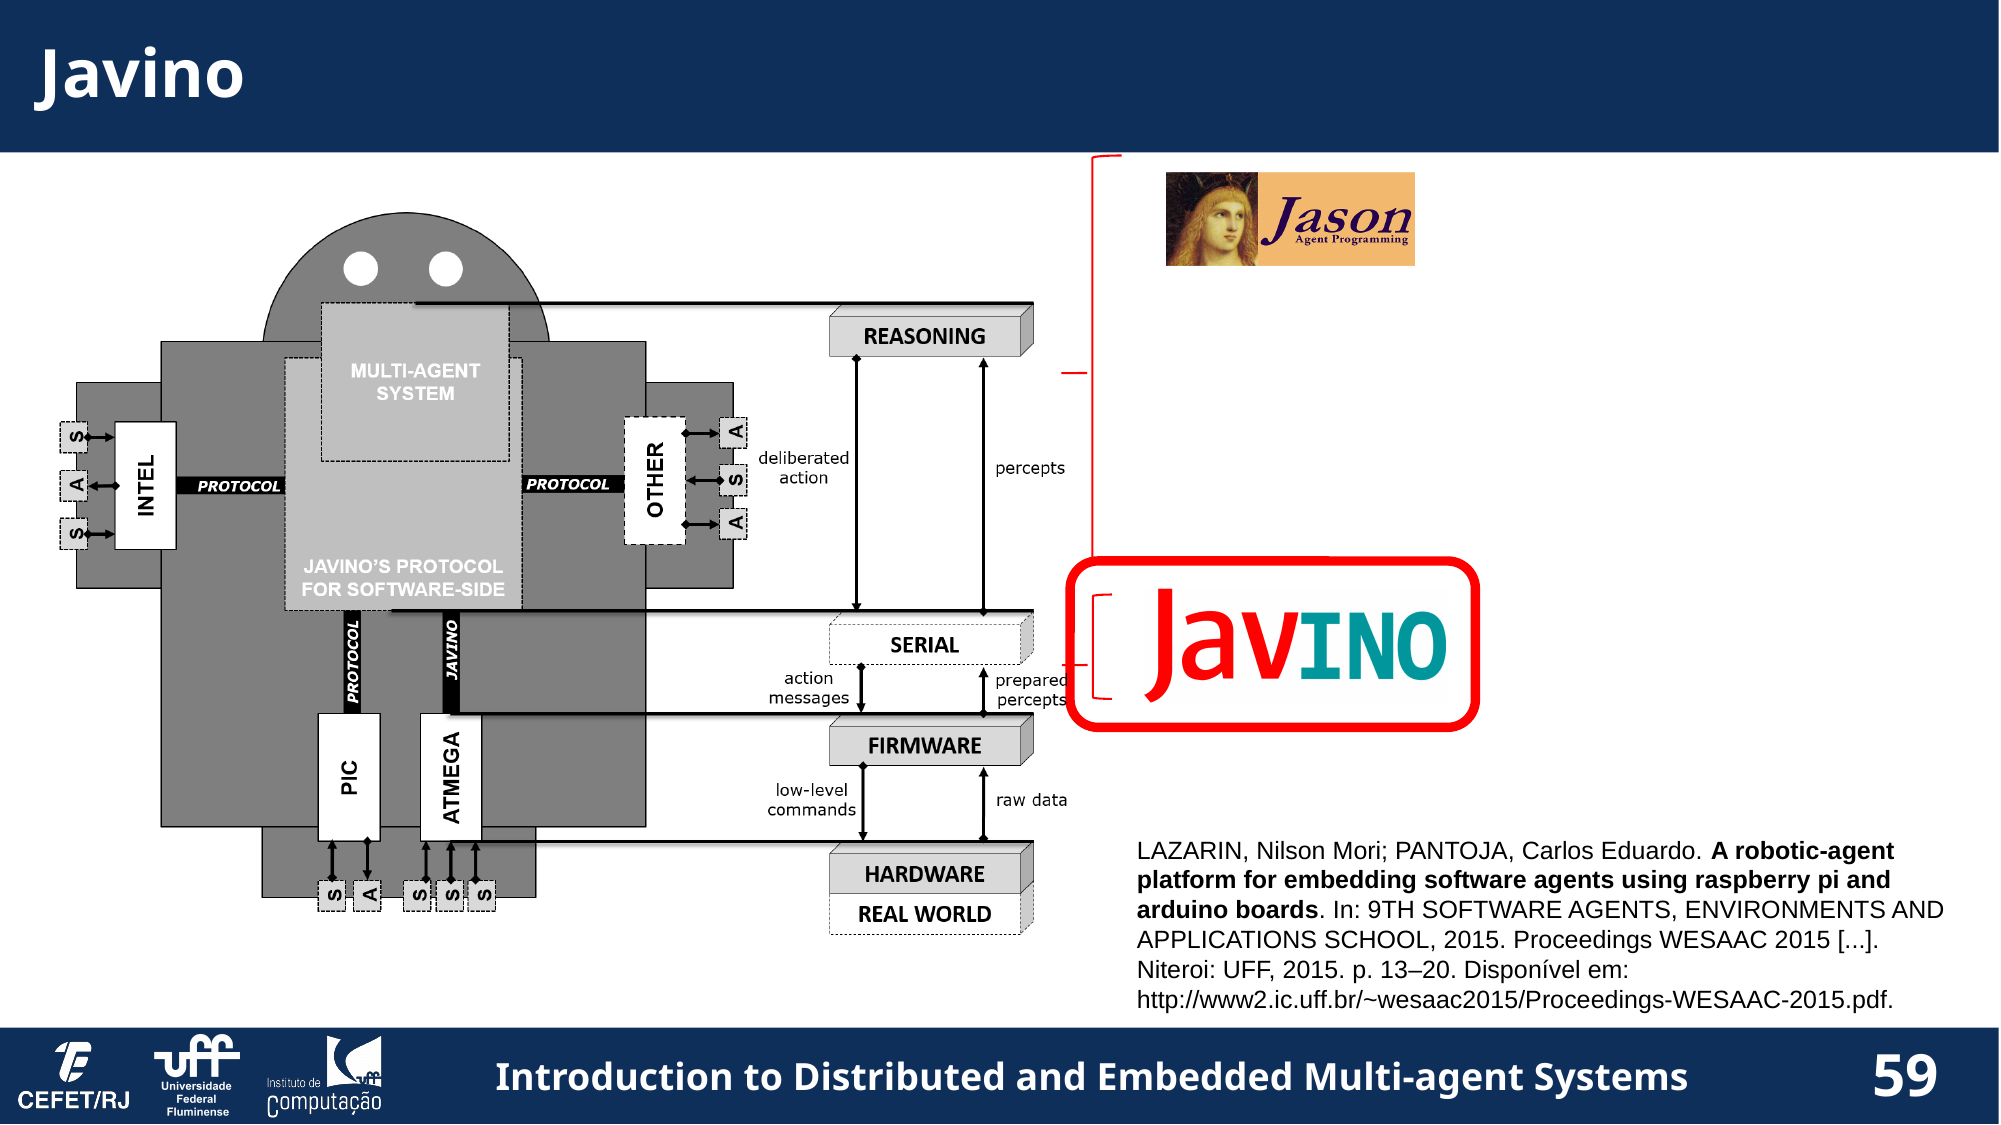

Javino
LAZARIN, Nilson Mori; PANTOJA, Carlos Eduardo. A robotic-agent platform for embedding software agents using raspberry pi and arduino boards. In: 9TH SOFTWARE AGENTS, ENVIRONMENTS AND APPLICATIONS SCHOOL, 2015. Proceedings WESAAC 2015 [...]. Niteroi: UFF, 2015. p. 13–20. Disponível em: http://www2.ic.uff.br/~wesaac2015/Proceedings-WESAAC-2015.pdf.